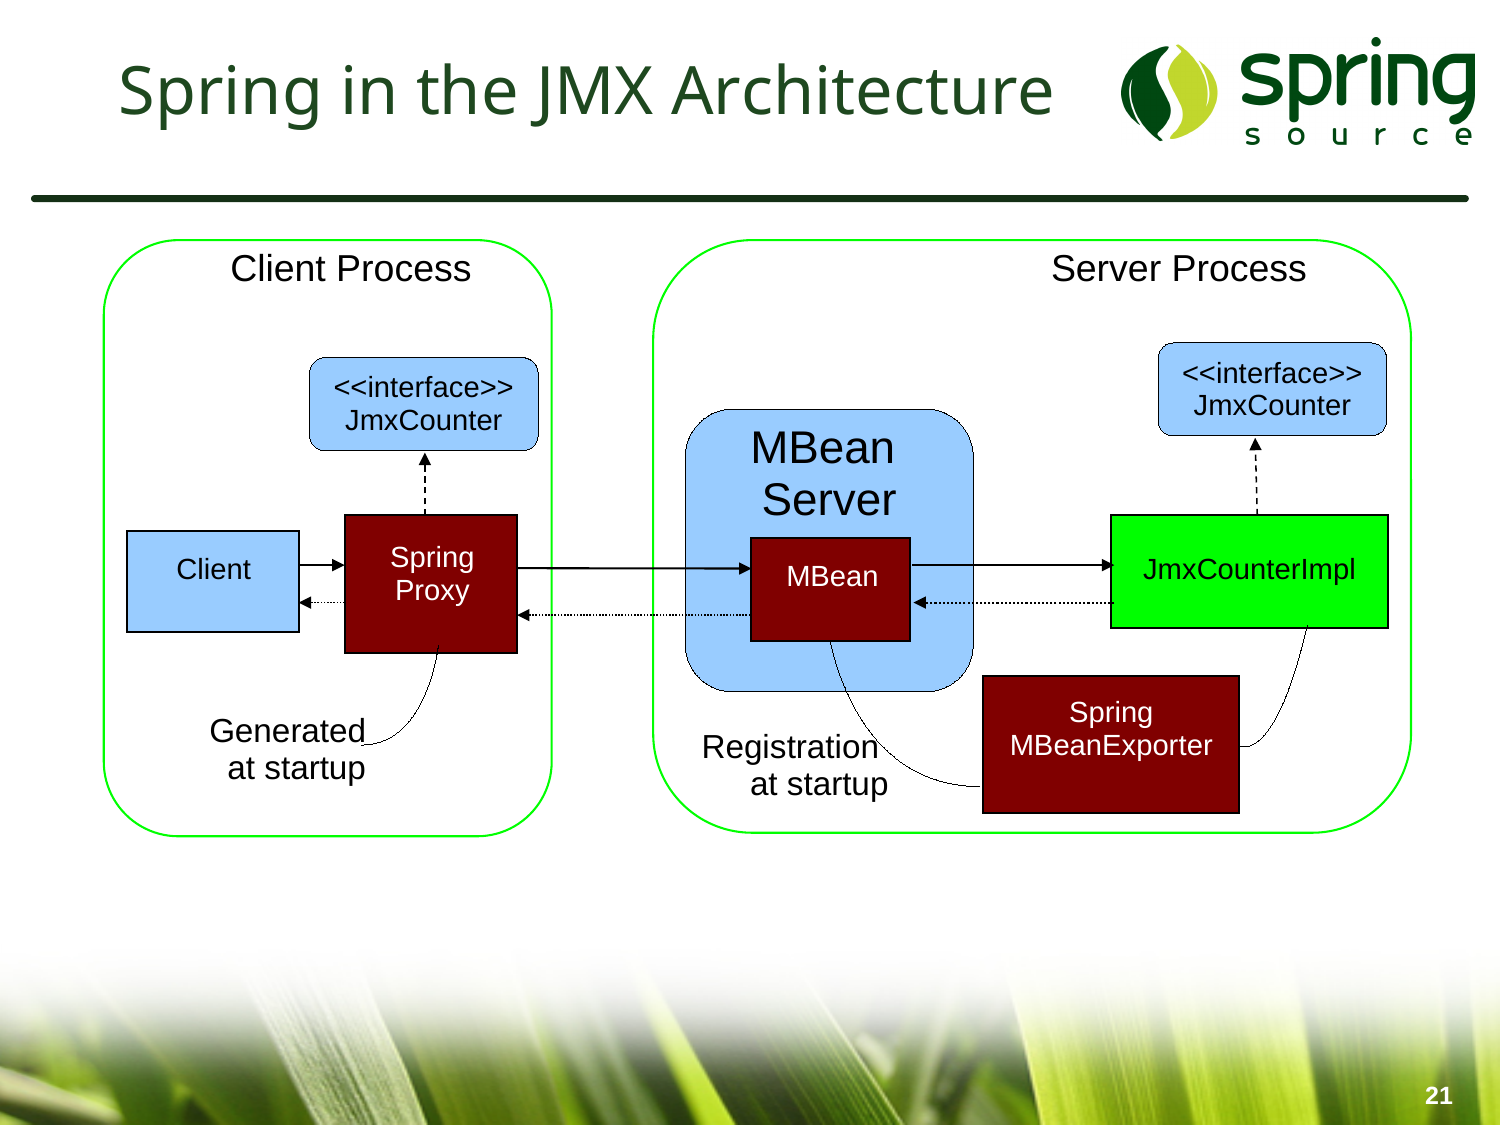

# Spring in the JMX Architecture
Client Process
Server Process
<<interface>>
JmxCounter
<<interface>>
JmxCounter
<<interface>>
JmxCounter
MBean
Server
Spring
Proxy
JmxCounterImpl
MBean
Client
Spring
MBeanExporter
Generated
at startup
Registration
at startup